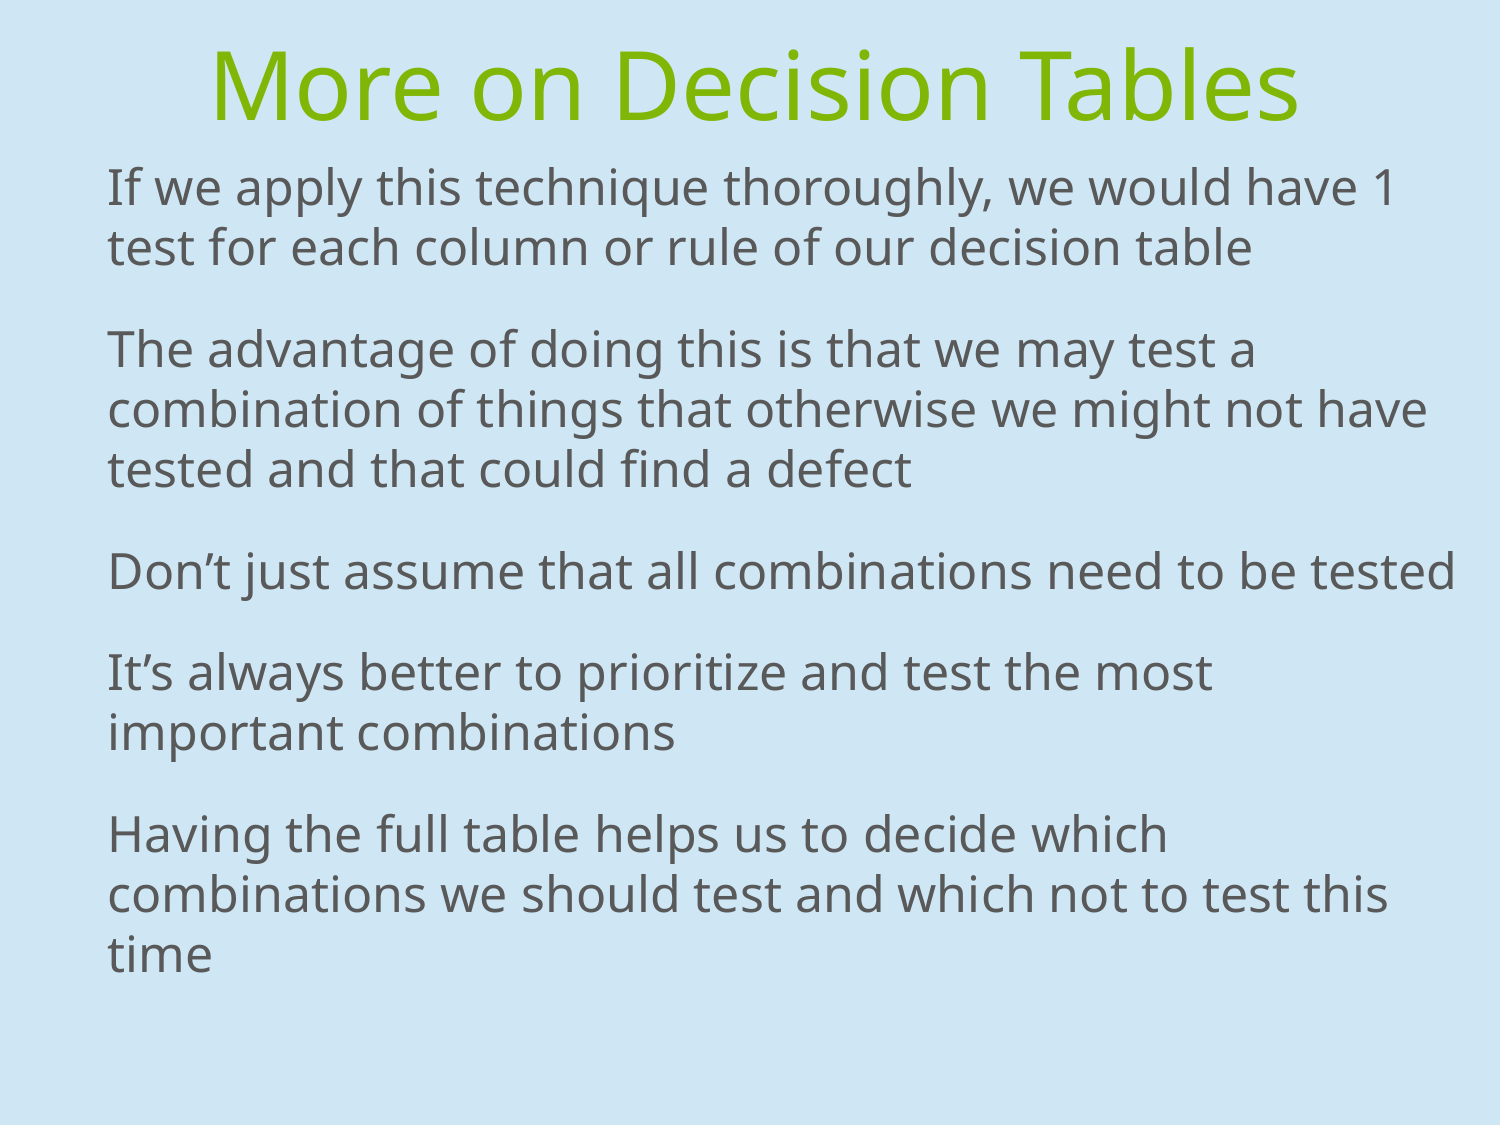

# More on Decision Tables
If we apply this technique thoroughly, we would have 1 test for each column or rule of our decision table
The advantage of doing this is that we may test a combination of things that otherwise we might not have tested and that could find a defect
Don’t just assume that all combinations need to be tested
It’s always better to prioritize and test the most important combinations
Having the full table helps us to decide which combinations we should test and which not to test this time